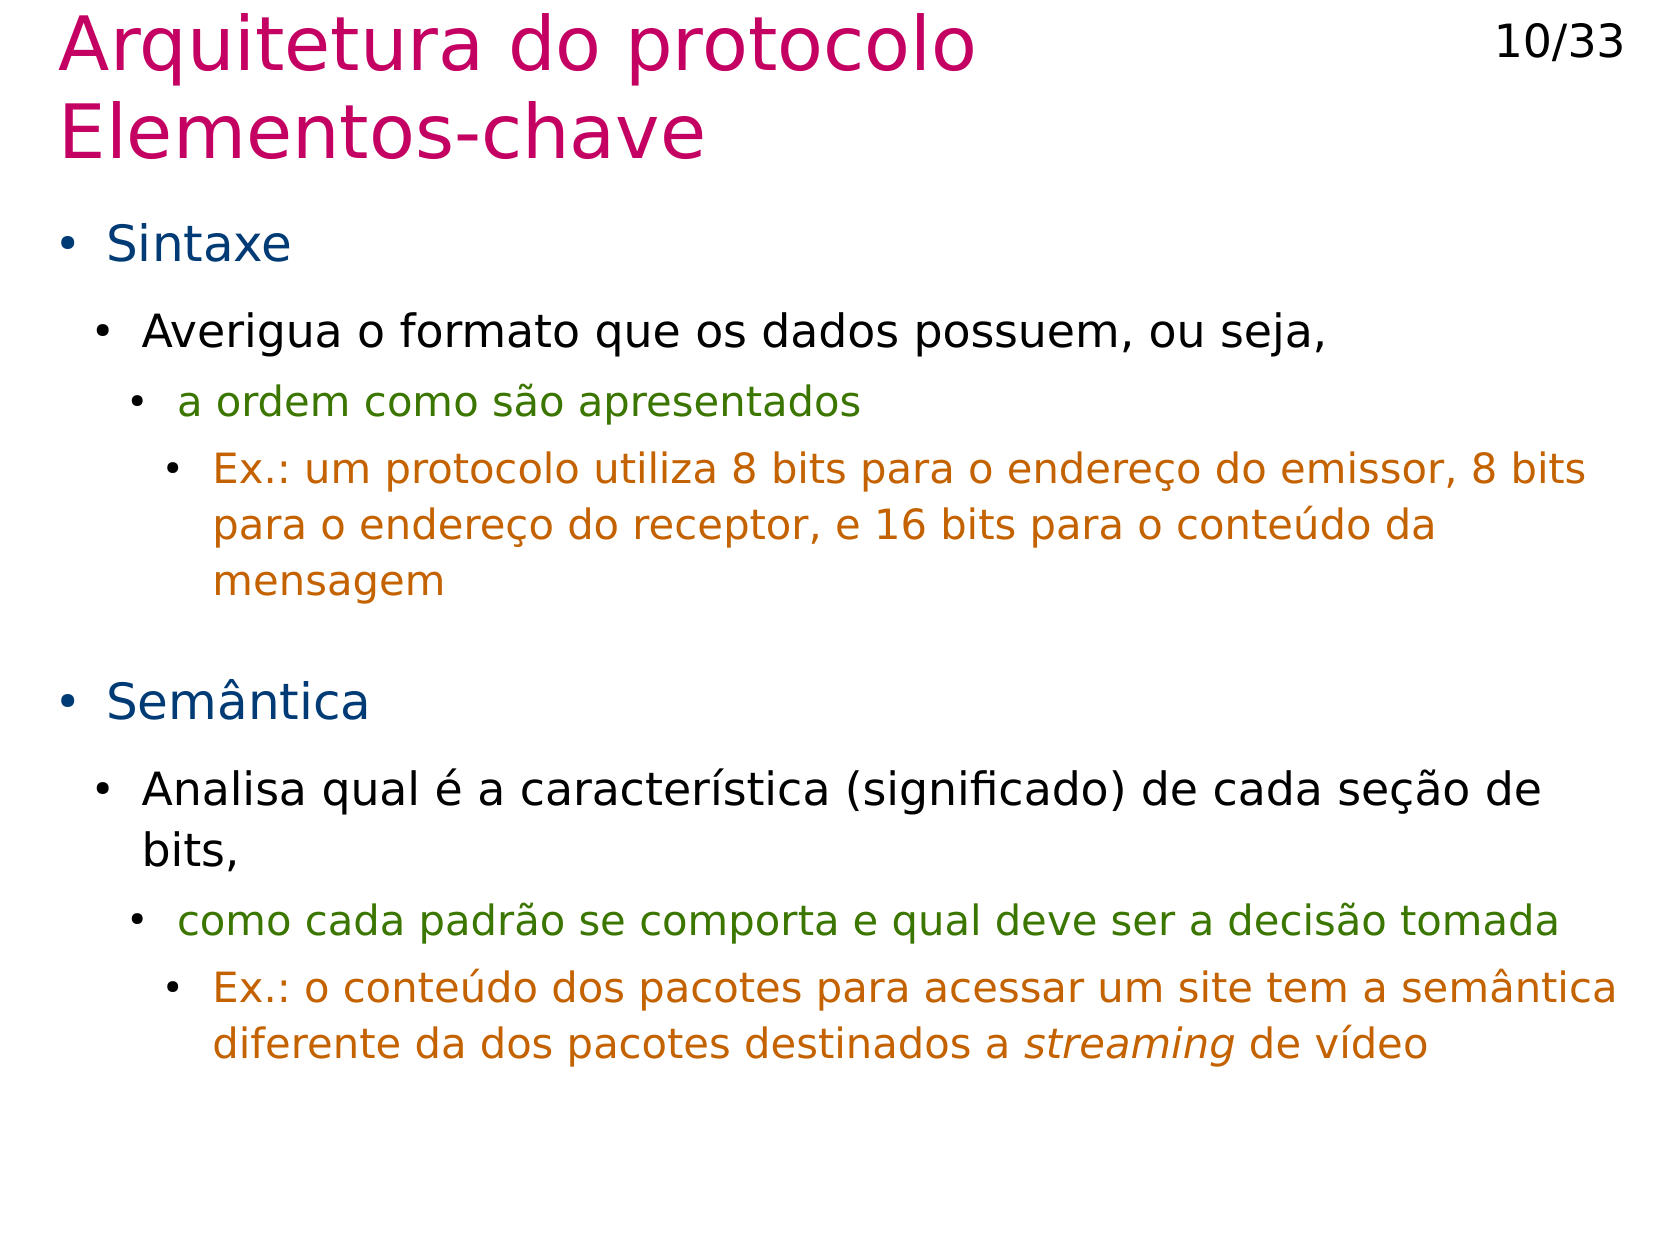

# Arquitetura do protocolo Elementos-chave
10
Sintaxe
Averigua o formato que os dados possuem, ou seja,
a ordem como são apresentados
Ex.: um protocolo utiliza 8 bits para o endereço do emissor, 8 bits para o endereço do receptor, e 16 bits para o conteúdo da mensagem
Semântica
Analisa qual é a característica (significado) de cada seção de bits,
como cada padrão se comporta e qual deve ser a decisão tomada
Ex.: o conteúdo dos pacotes para acessar um site tem a semântica diferente da dos pacotes destinados a streaming de vídeo